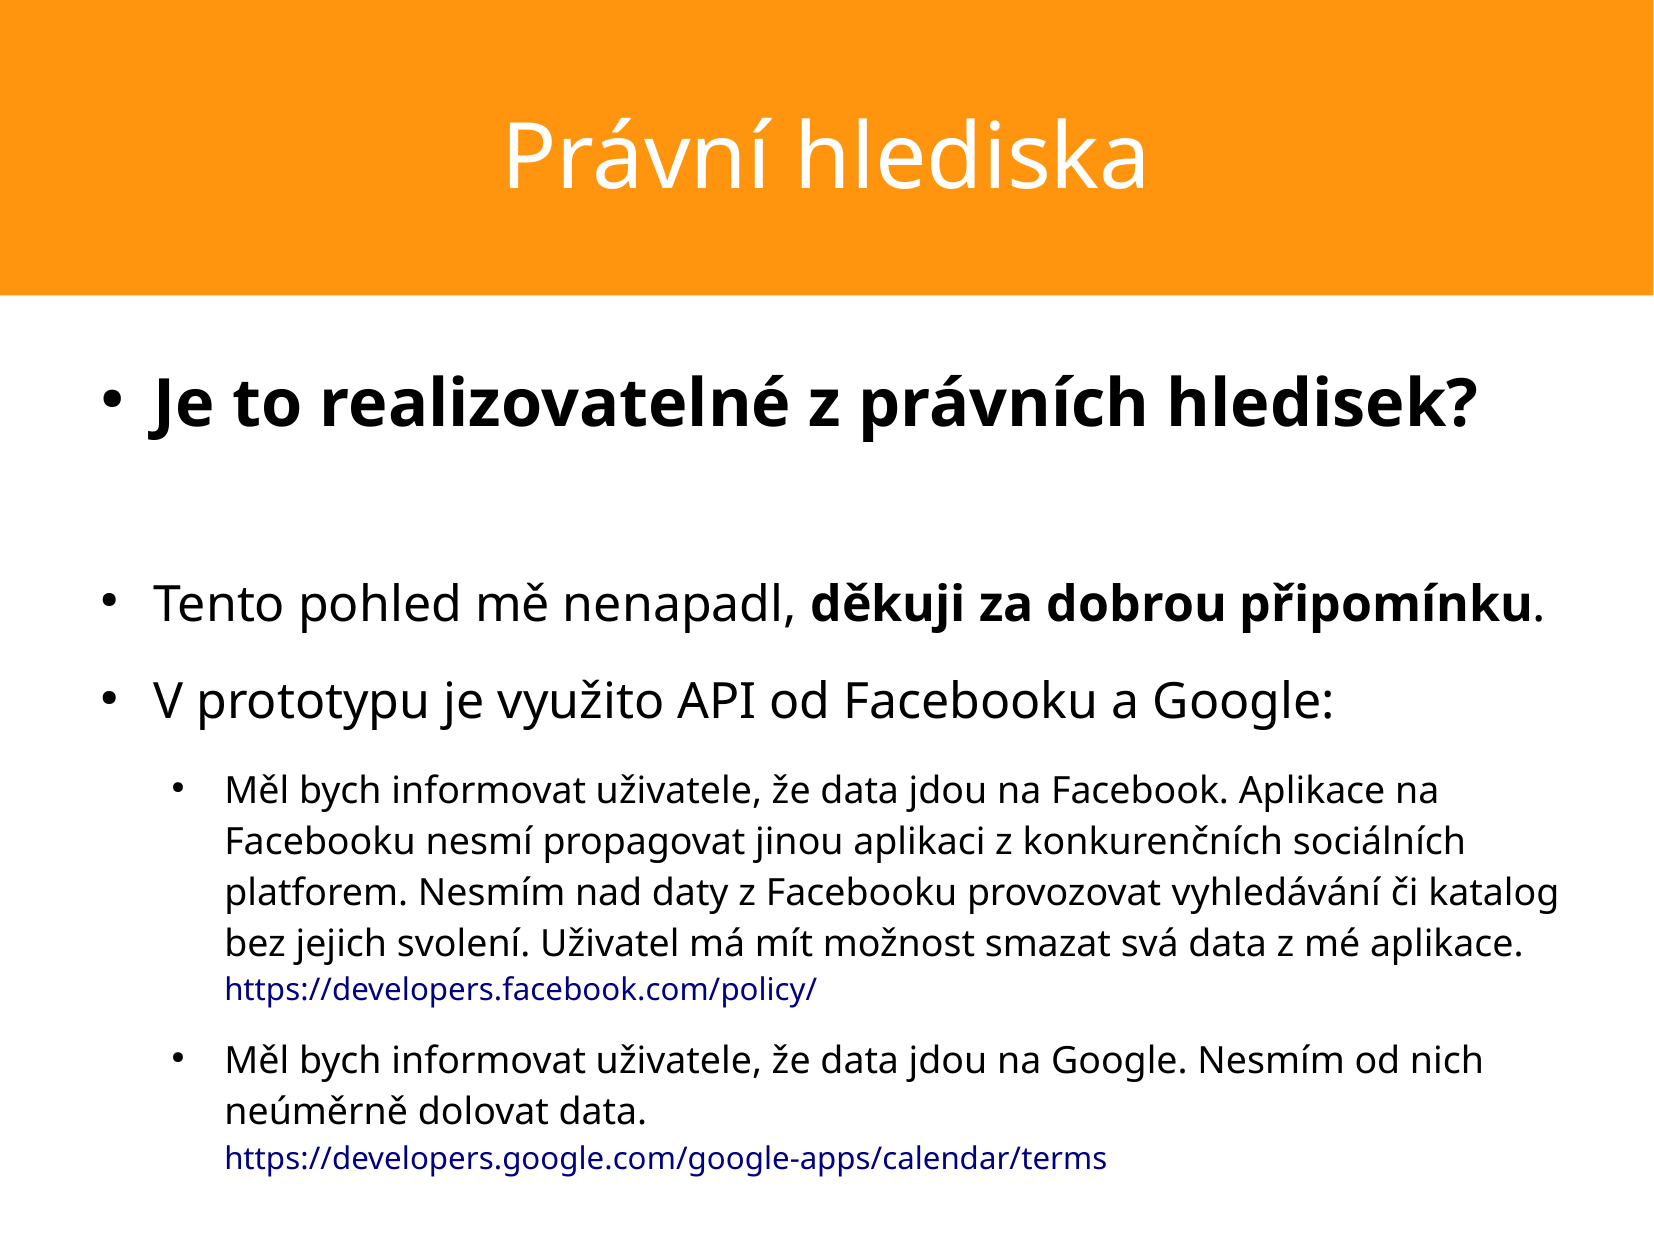

# Právní hlediska
Je to realizovatelné z právních hledisek?
Tento pohled mě nenapadl, děkuji za dobrou připomínku.
V prototypu je využito API od Facebooku a Google:
Měl bych informovat uživatele, že data jdou na Facebook. Aplikace na Facebooku nesmí propagovat jinou aplikaci z konkurenčních sociálních platforem. Nesmím nad daty z Facebooku provozovat vyhledávání či katalog bez jejich svolení. Uživatel má mít možnost smazat svá data z mé aplikace.
https://developers.facebook.com/policy/
Měl bych informovat uživatele, že data jdou na Google. Nesmím od nich neúměrně dolovat data.
https://developers.google.com/google-apps/calendar/terms